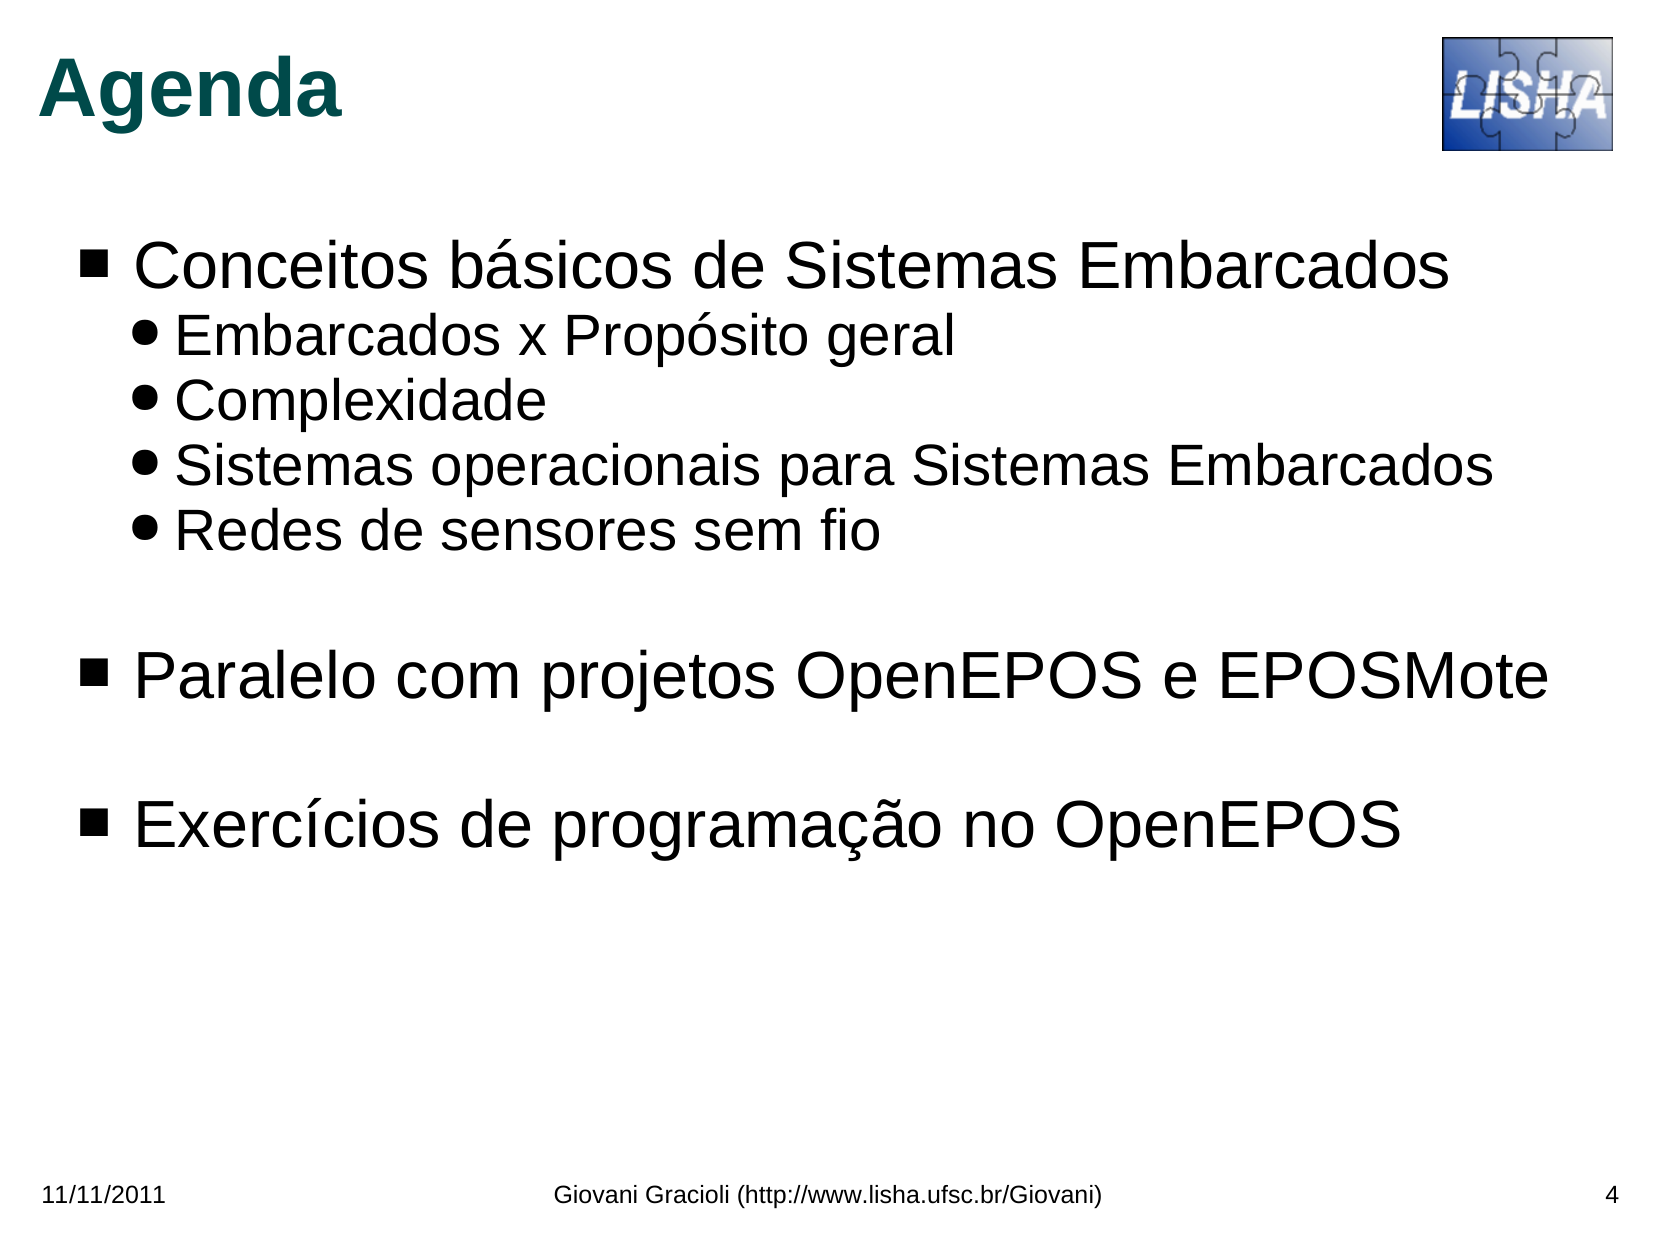

# Agenda
Conceitos básicos de Sistemas Embarcados
Embarcados x Propósito geral
Complexidade
Sistemas operacionais para Sistemas Embarcados
Redes de sensores sem fio
Paralelo com projetos OpenEPOS e EPOSMote
Exercícios de programação no OpenEPOS